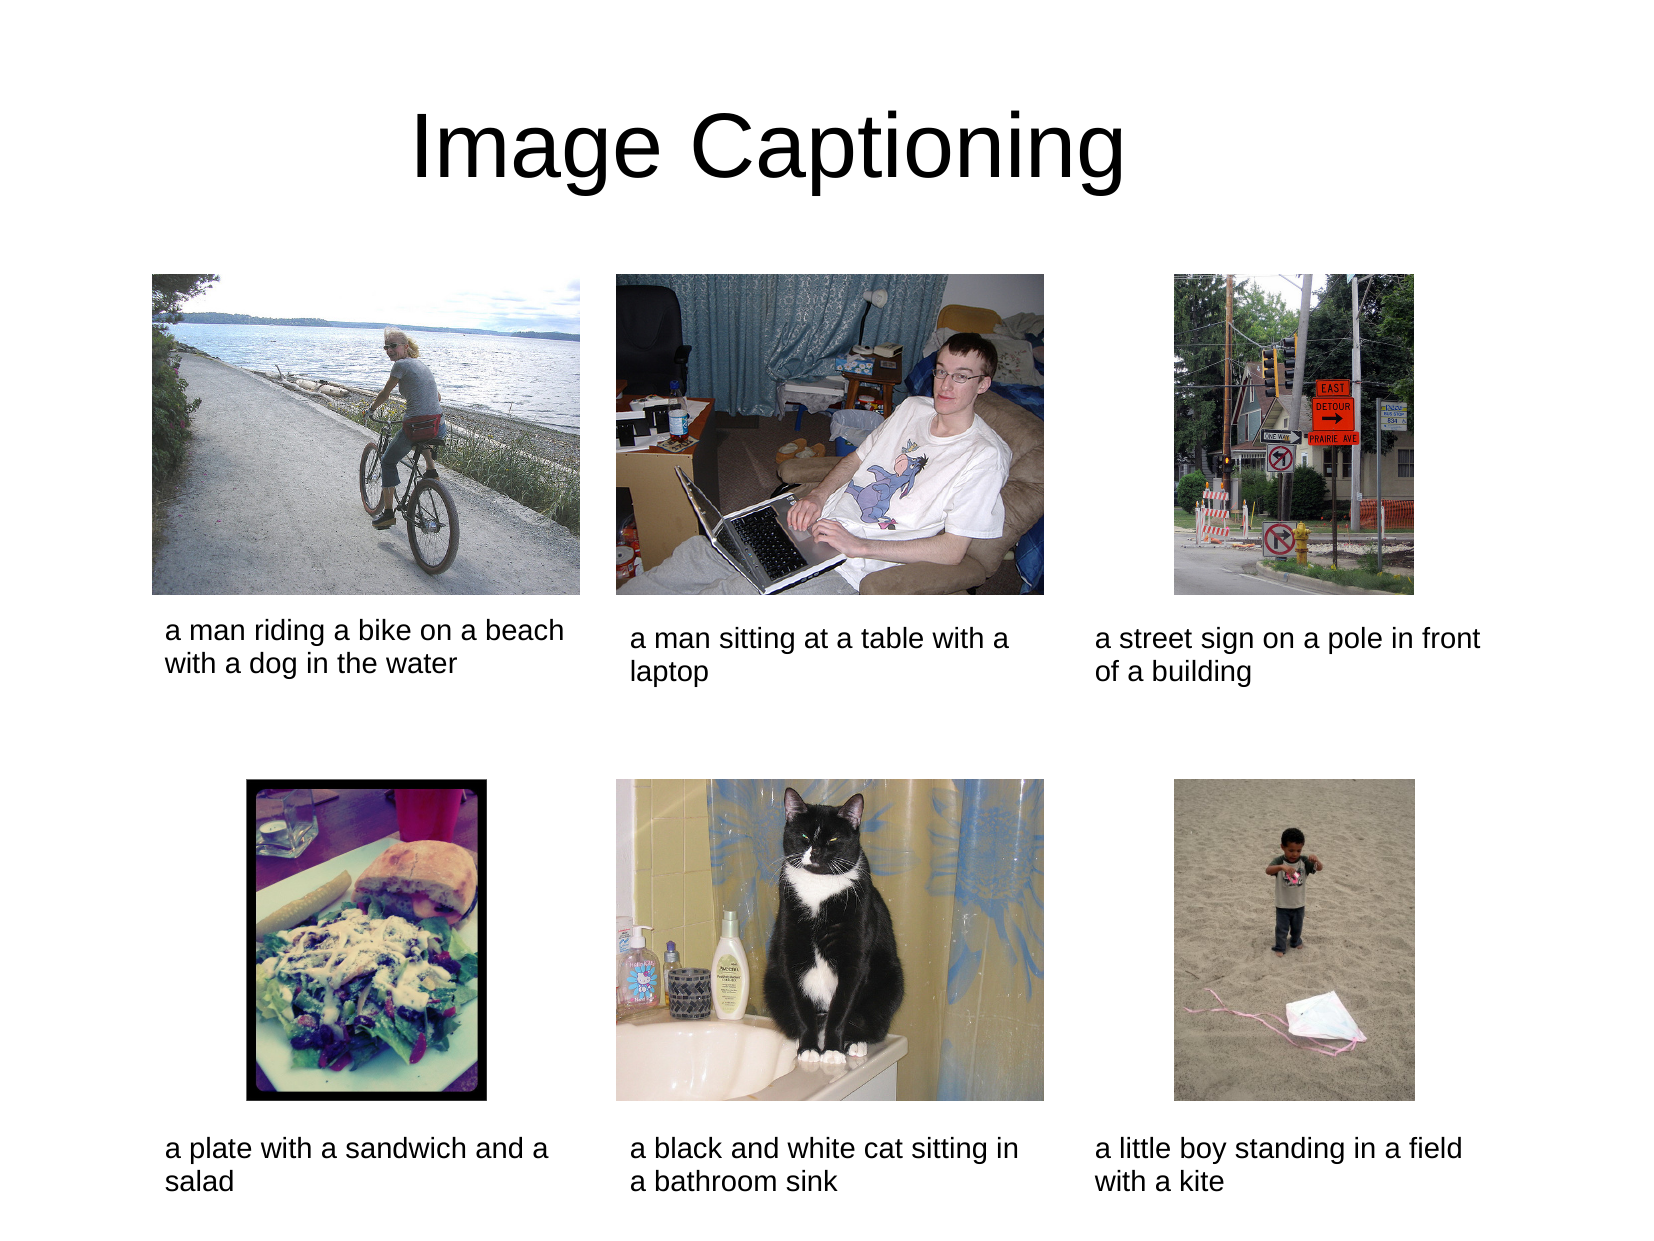

# Image Captioning
a man riding a bike on a beach with a dog in the water
a man sitting at a table with a laptop
a street sign on a pole in front of a building
a plate with a sandwich and a salad
a black and white cat sitting in a bathroom sink
a little boy standing in a field with a kite